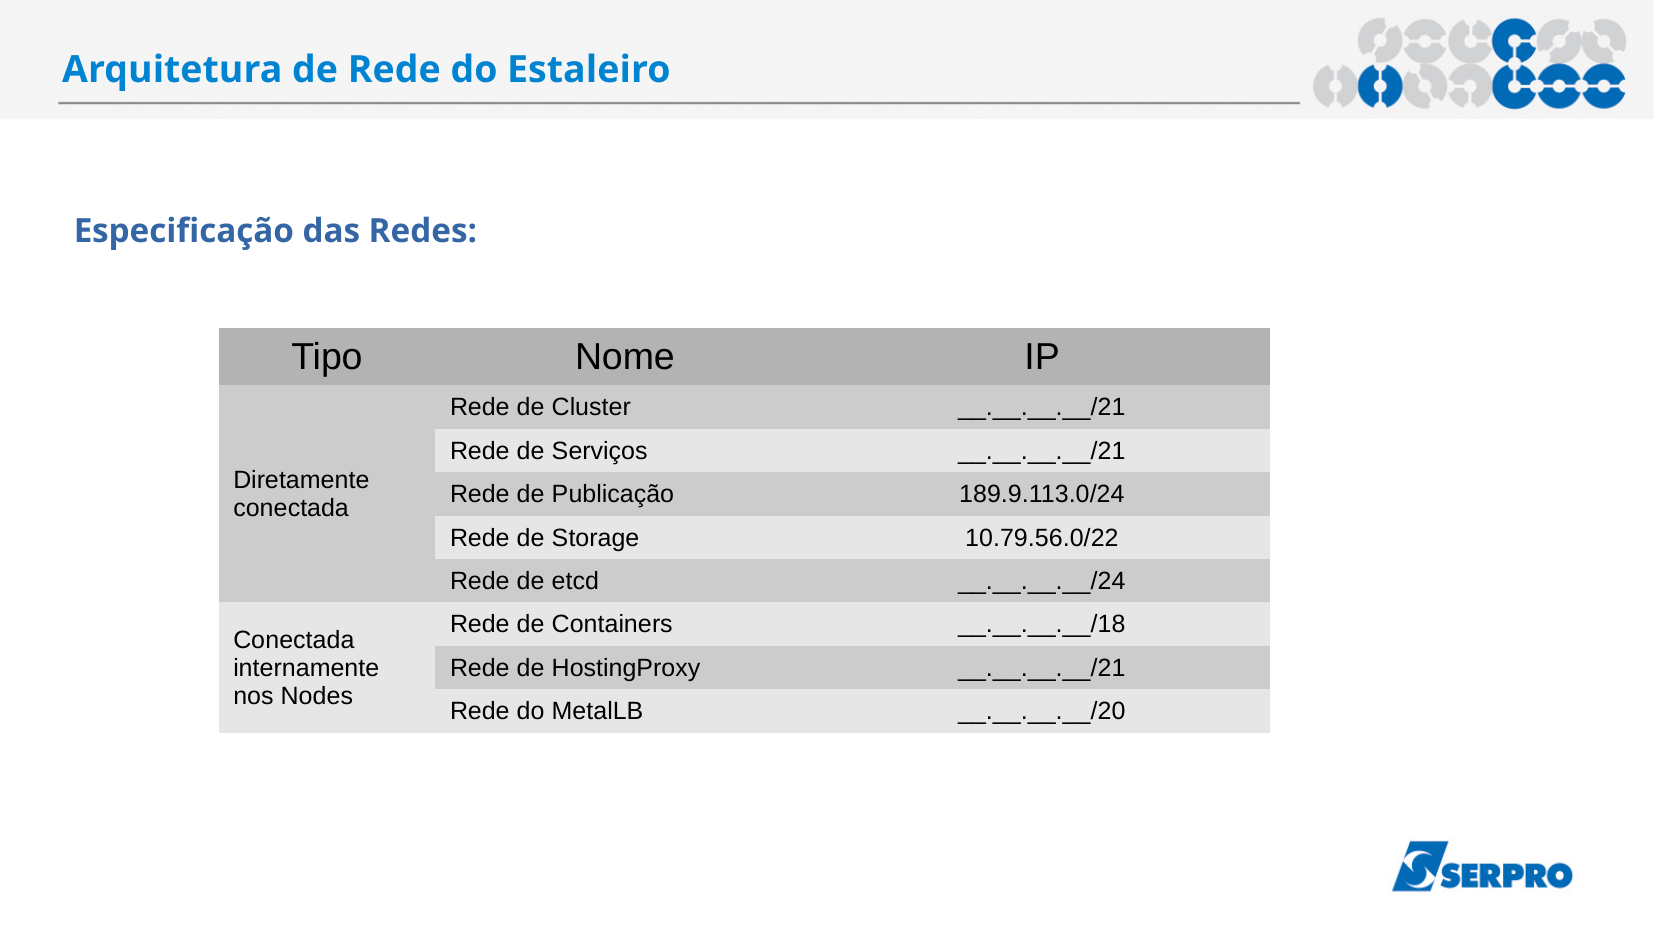

Arquitetura de Rede do Estaleiro
Especificação das Redes:
| Tipo | Nome | IP |
| --- | --- | --- |
| Diretamente conectada | Rede de Cluster | \_\_.\_\_.\_\_.\_\_/21 |
| | Rede de Serviços | \_\_.\_\_.\_\_.\_\_/21 |
| | Rede de Publicação | 189.9.113.0/24 |
| | Rede de Storage | 10.79.56.0/22 |
| | Rede de etcd | \_\_.\_\_.\_\_.\_\_/24 |
| Conectada internamente nos Nodes | Rede de Containers | \_\_.\_\_.\_\_.\_\_/18 |
| | Rede de HostingProxy | \_\_.\_\_.\_\_.\_\_/21 |
| | Rede do MetalLB | \_\_.\_\_.\_\_.\_\_/20 |